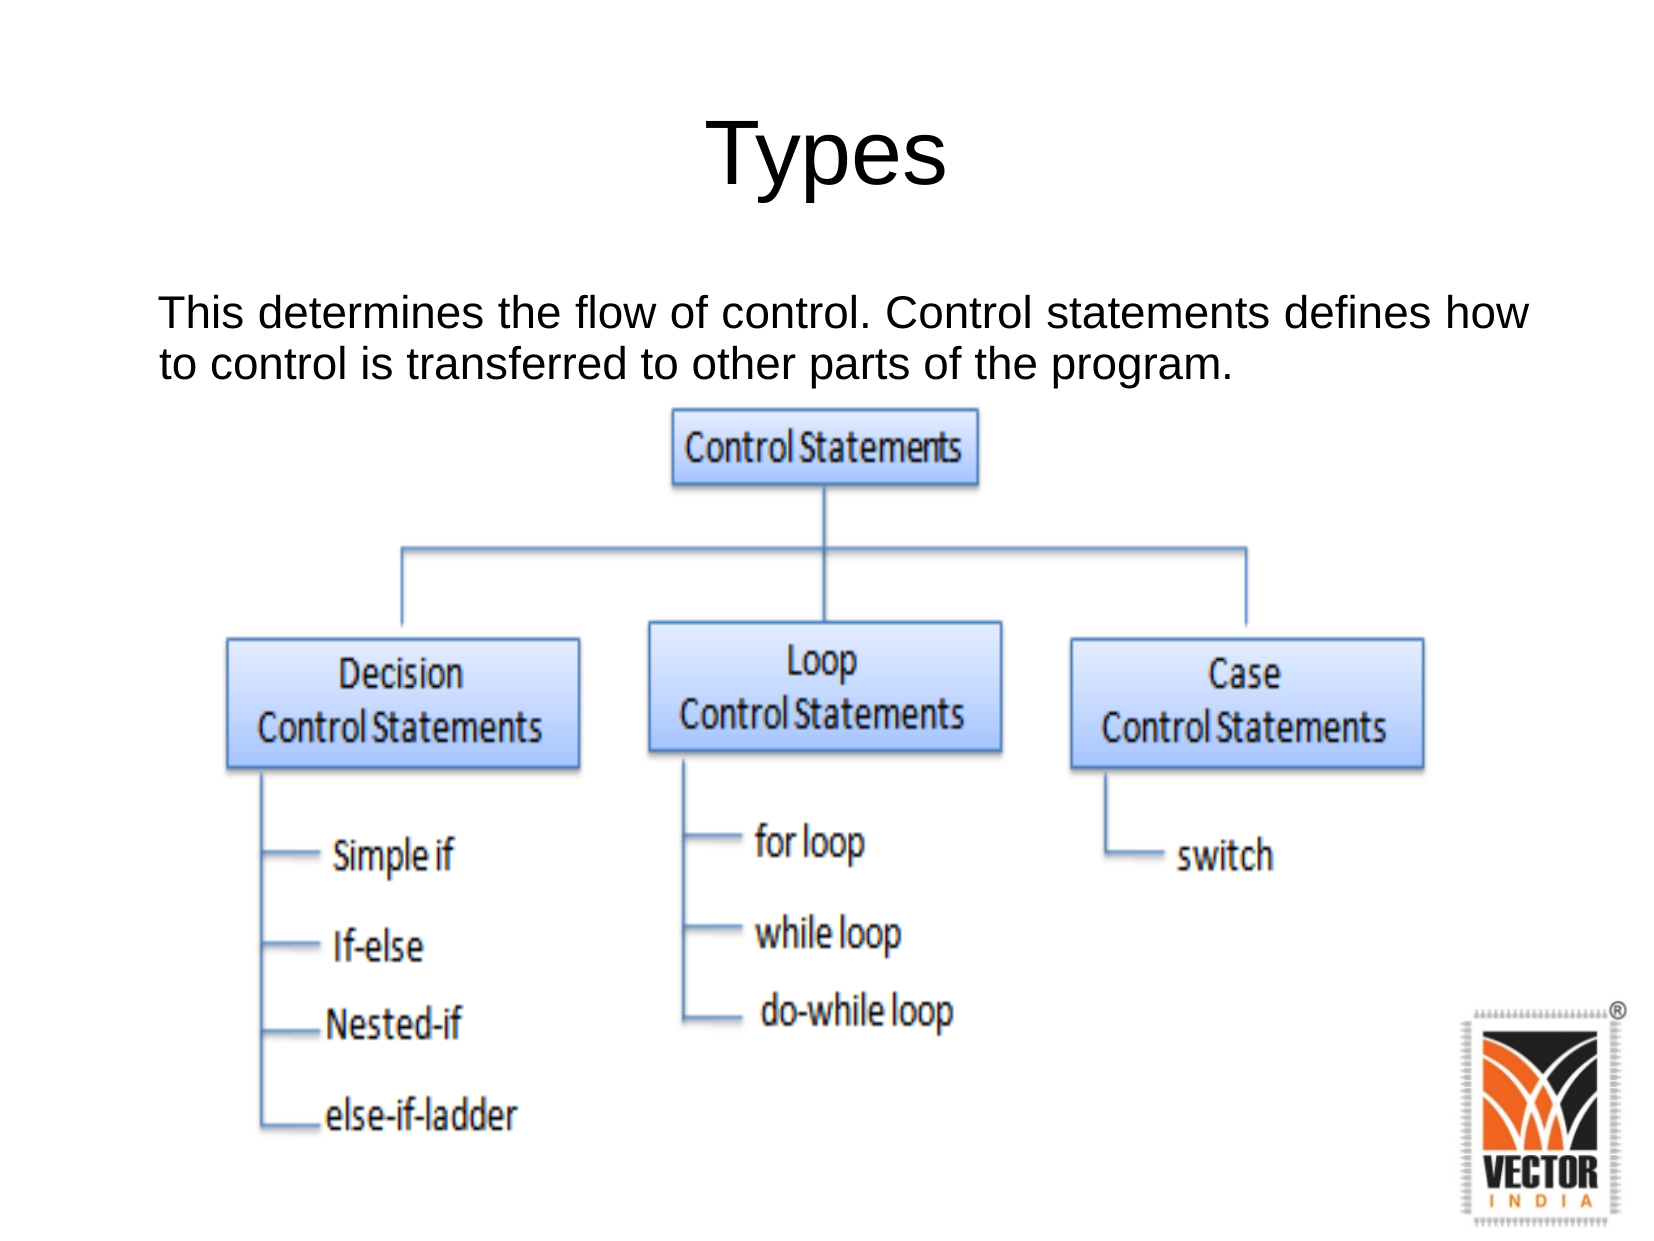

# Types
	This determines the flow of control. Control statements defines how to control is transferred to other parts of the program.